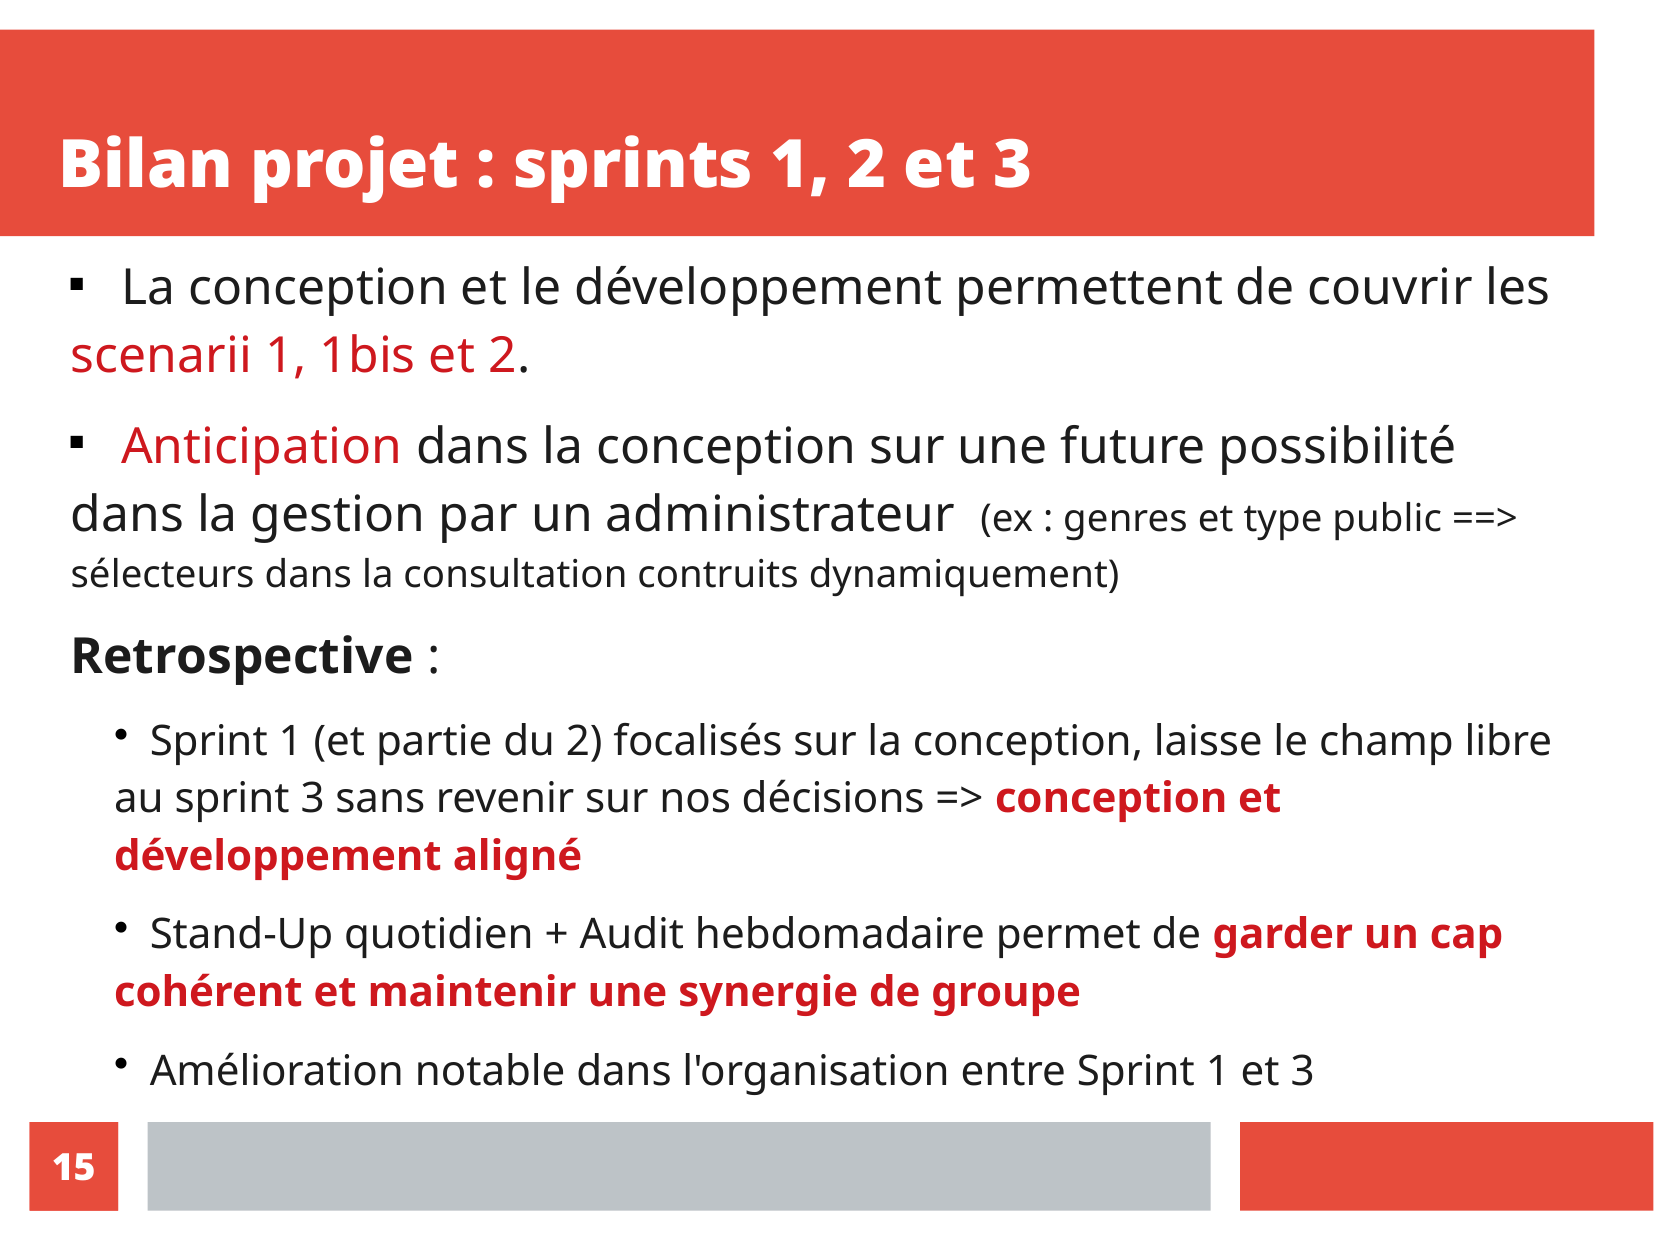

# Bilan projet : sprints 1, 2 et 3
 La conception et le développement permettent de couvrir les scenarii 1, 1bis et 2.
 Anticipation dans la conception sur une future possibilité dans la gestion par un administrateur (ex : genres et type public ==> sélecteurs dans la consultation contruits dynamiquement)
Retrospective :
 Sprint 1 (et partie du 2) focalisés sur la conception, laisse le champ libre au sprint 3 sans revenir sur nos décisions => conception et développement aligné
 Stand-Up quotidien + Audit hebdomadaire permet de garder un cap cohérent et maintenir une synergie de groupe
 Amélioration notable dans l'organisation entre Sprint 1 et 3
15